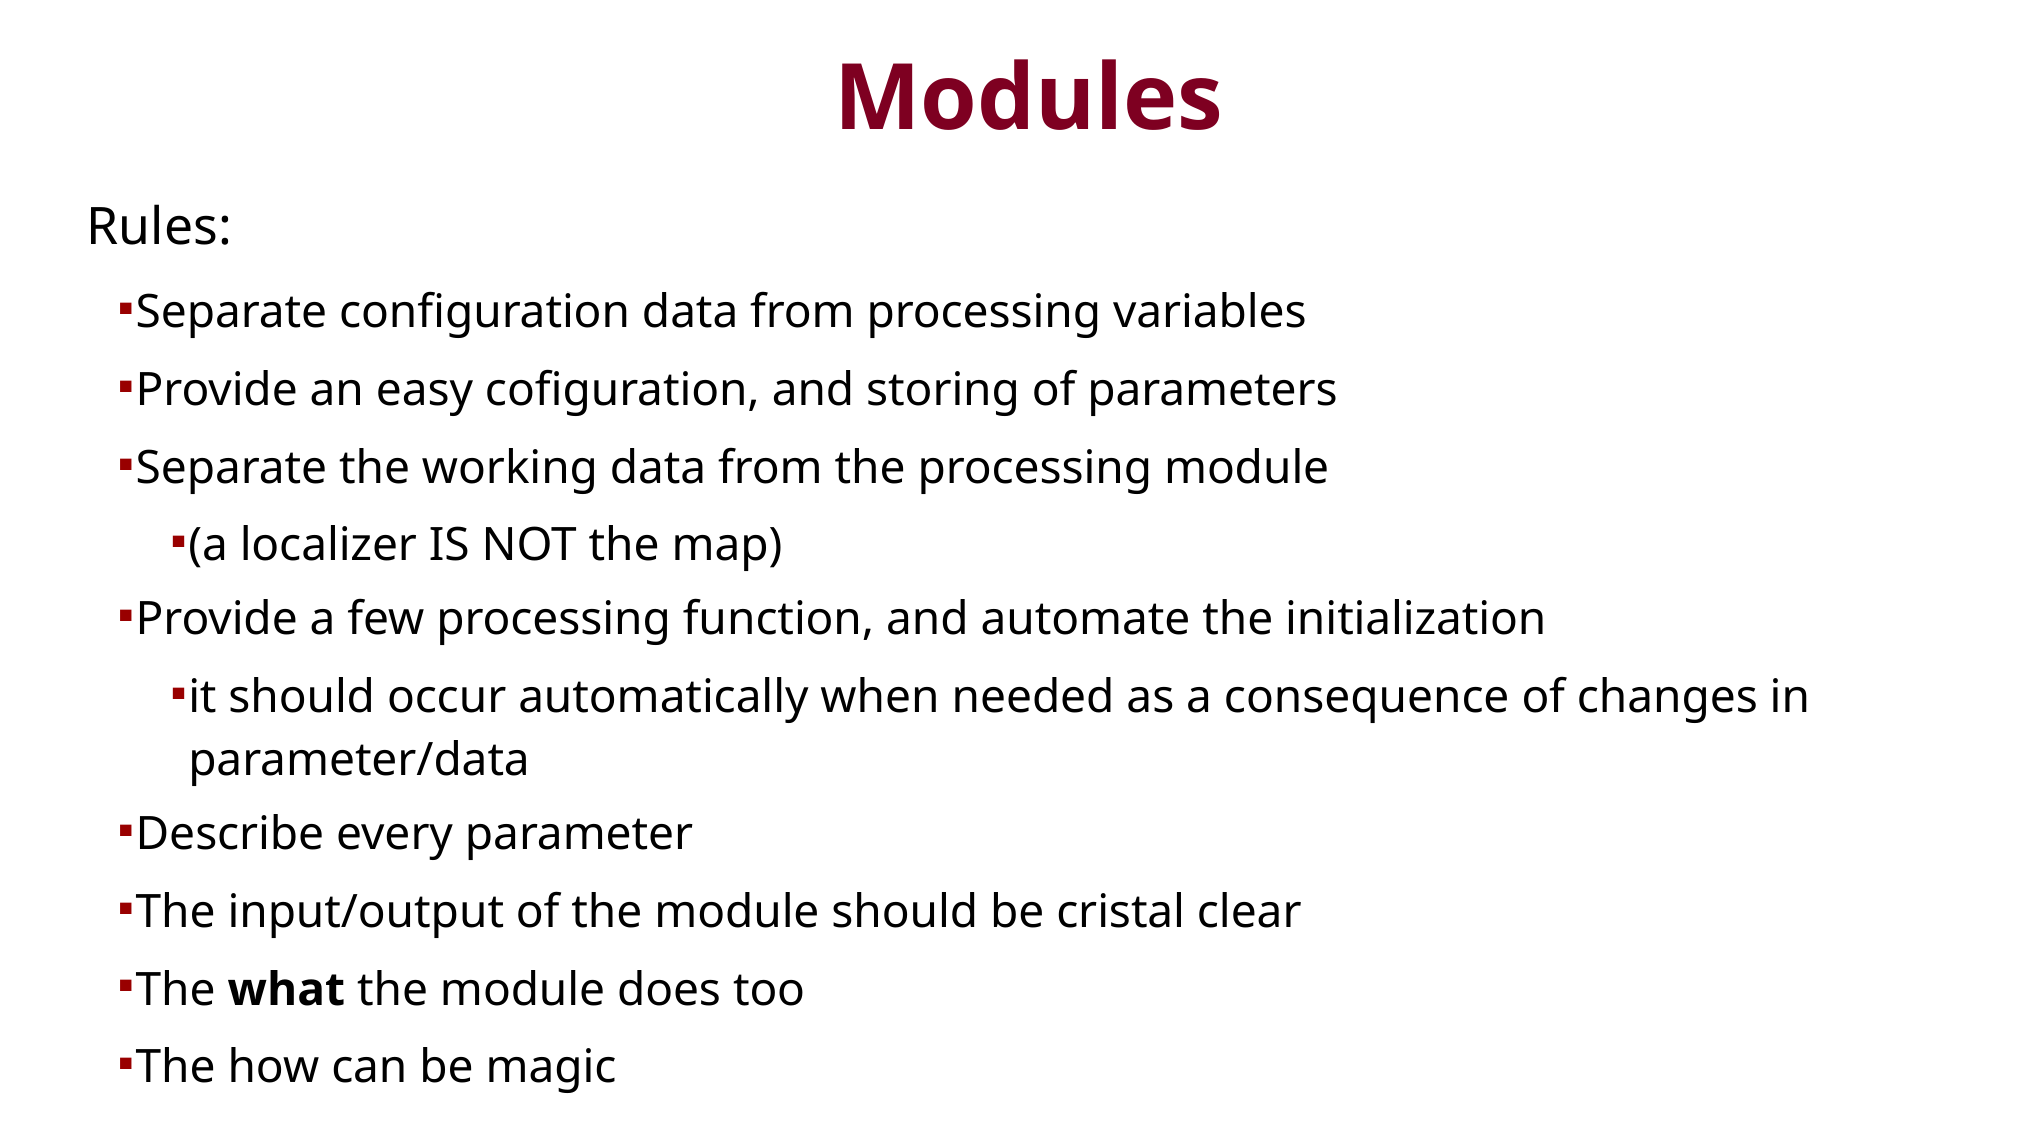

# Modules
Rules:
Separate configuration data from processing variables
Provide an easy cofiguration, and storing of parameters
Separate the working data from the processing module
(a localizer IS NOT the map)
Provide a few processing function, and automate the initialization
it should occur automatically when needed as a consequence of changes in parameter/data
Describe every parameter
The input/output of the module should be cristal clear
The what the module does too
The how can be magic